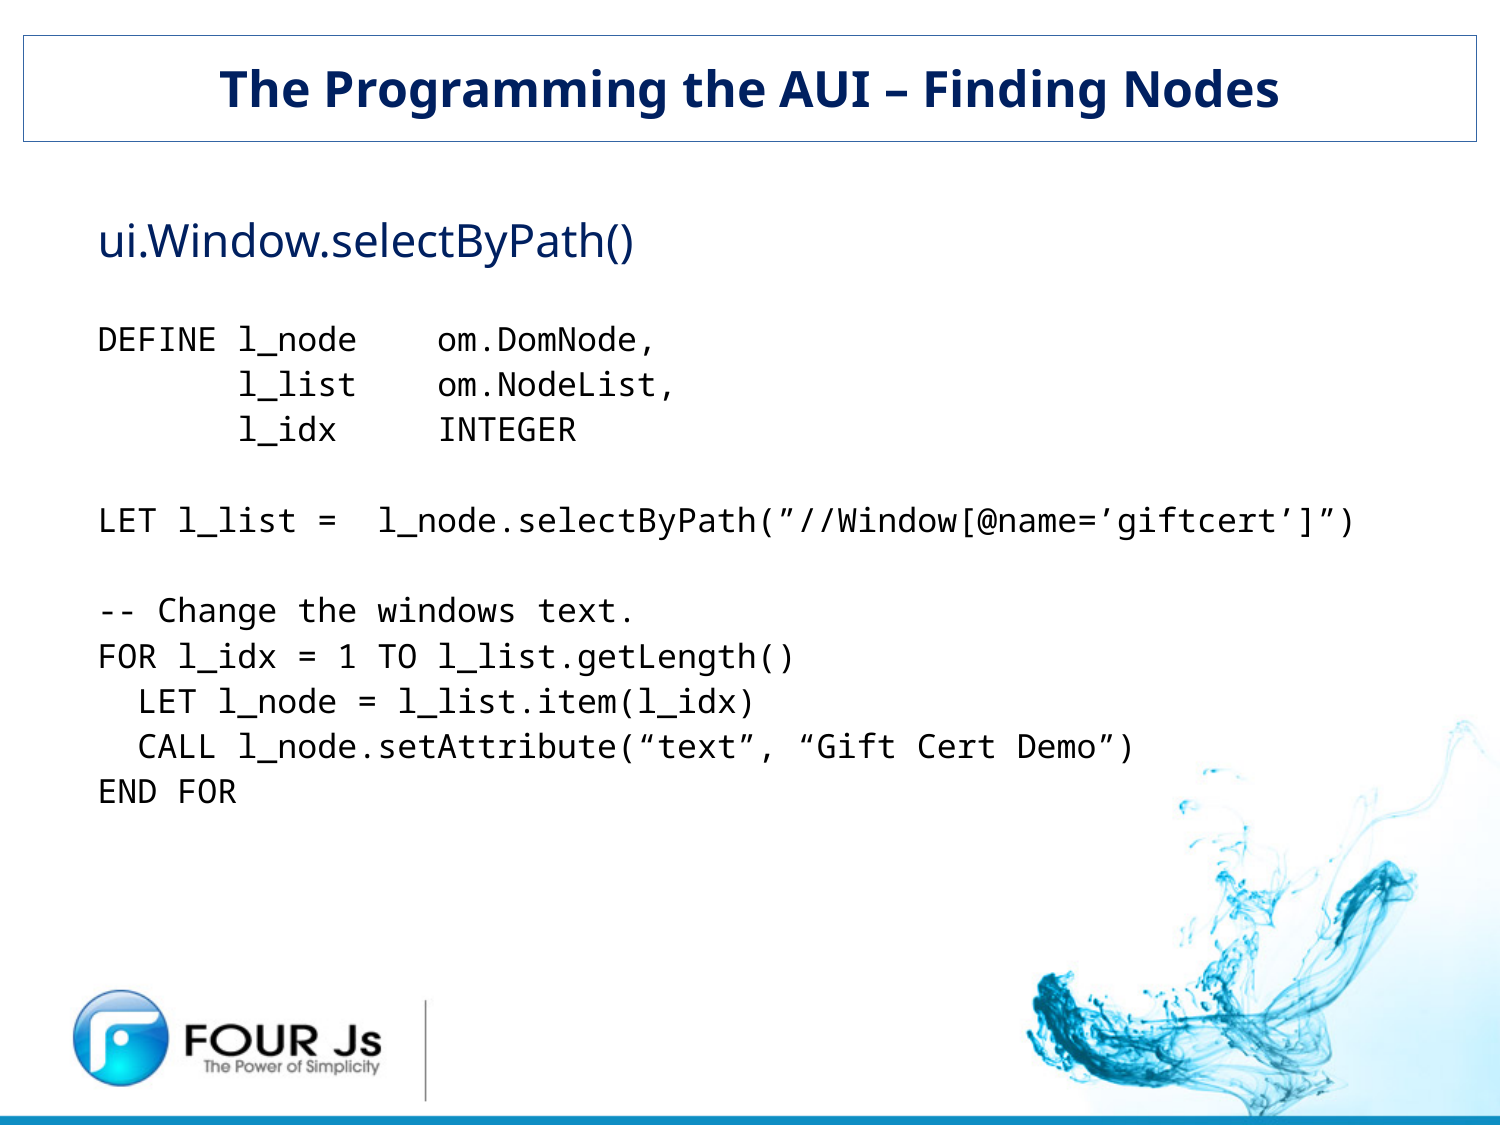

# The Programming the AUI – Finding Nodes
ui.Window.selectByPath()
DEFINE l_node om.DomNode,
 l_list om.NodeList,
 l_idx INTEGER
LET l_list = l_node.selectByPath(”//Window[@name=’giftcert’]”)
-- Change the windows text.
FOR l_idx = 1 TO l_list.getLength()
 LET l_node = l_list.item(l_idx)
 CALL l_node.setAttribute(“text”, “Gift Cert Demo”)
END FOR